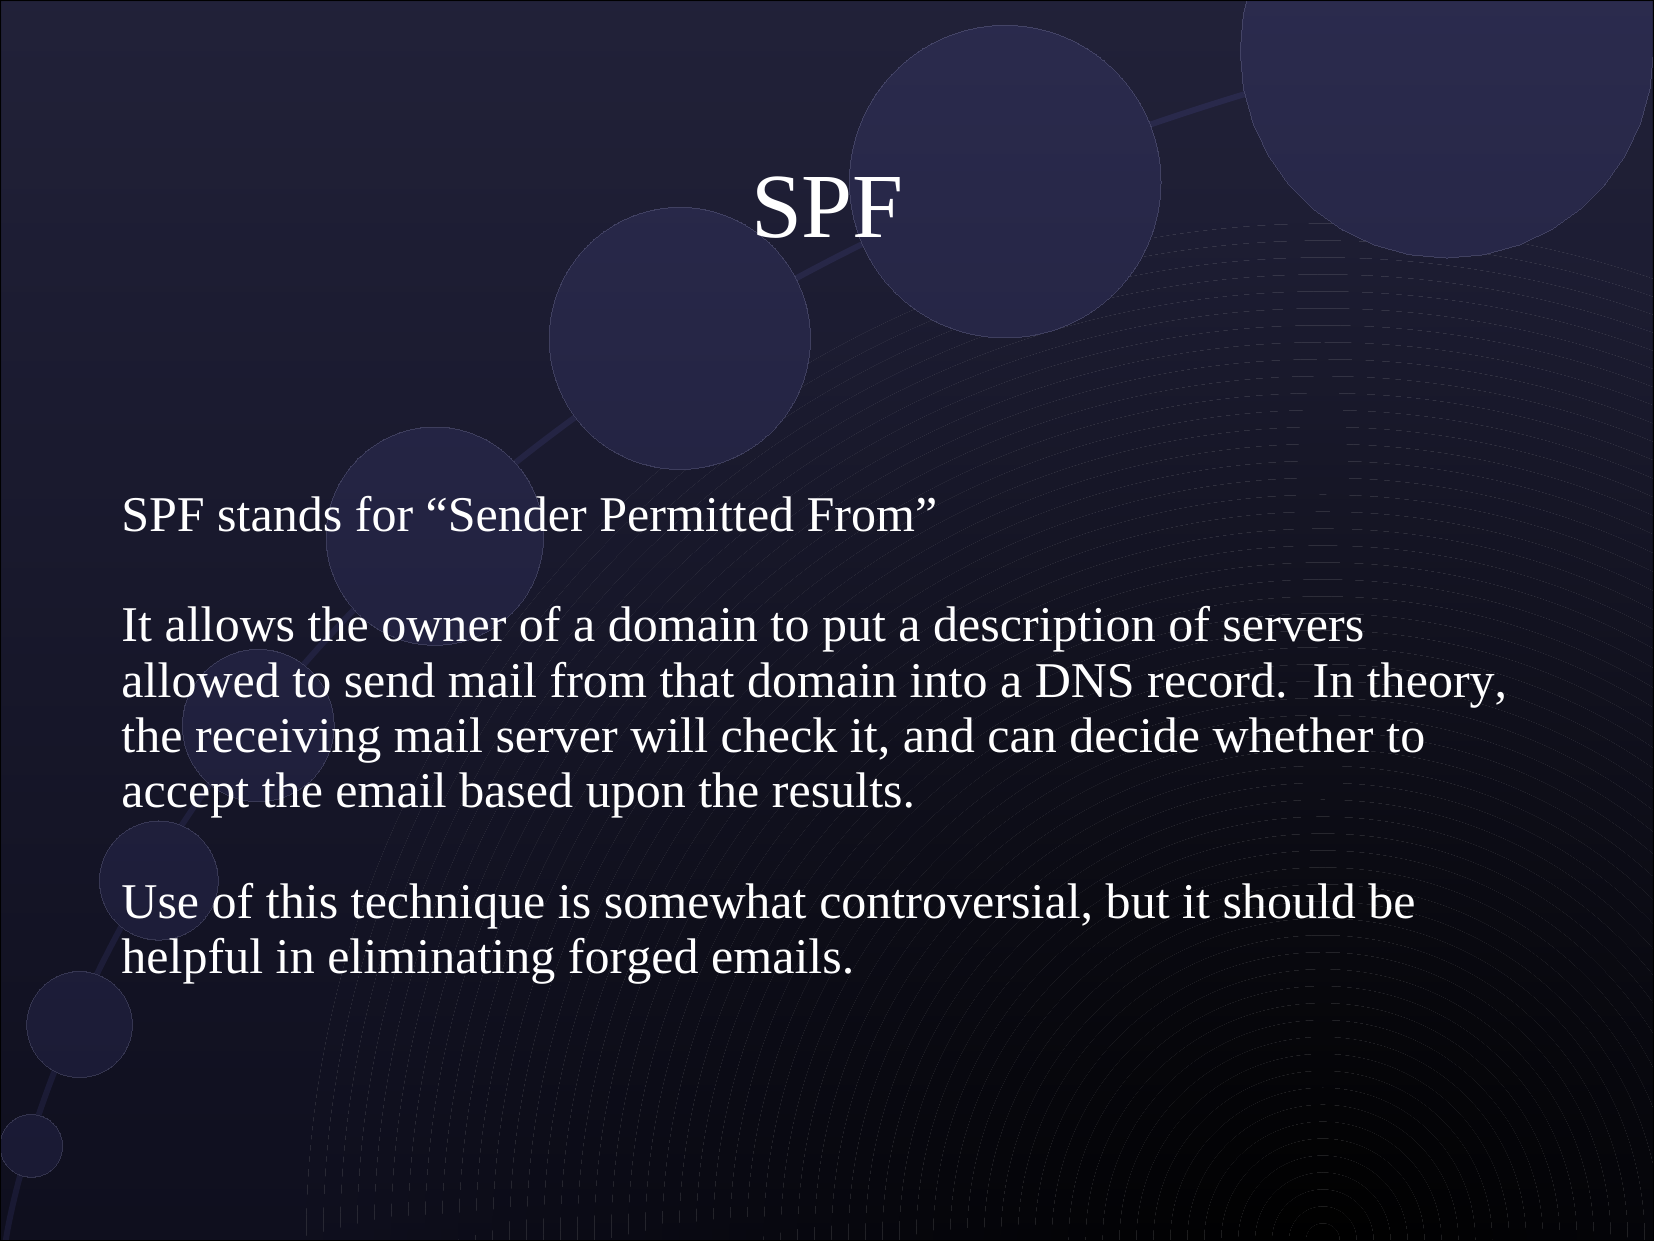

# SPF
SPF stands for “Sender Permitted From”
It allows the owner of a domain to put a description of servers allowed to send mail from that domain into a DNS record. In theory, the receiving mail server will check it, and can decide whether to accept the email based upon the results.
Use of this technique is somewhat controversial, but it should be helpful in eliminating forged emails.